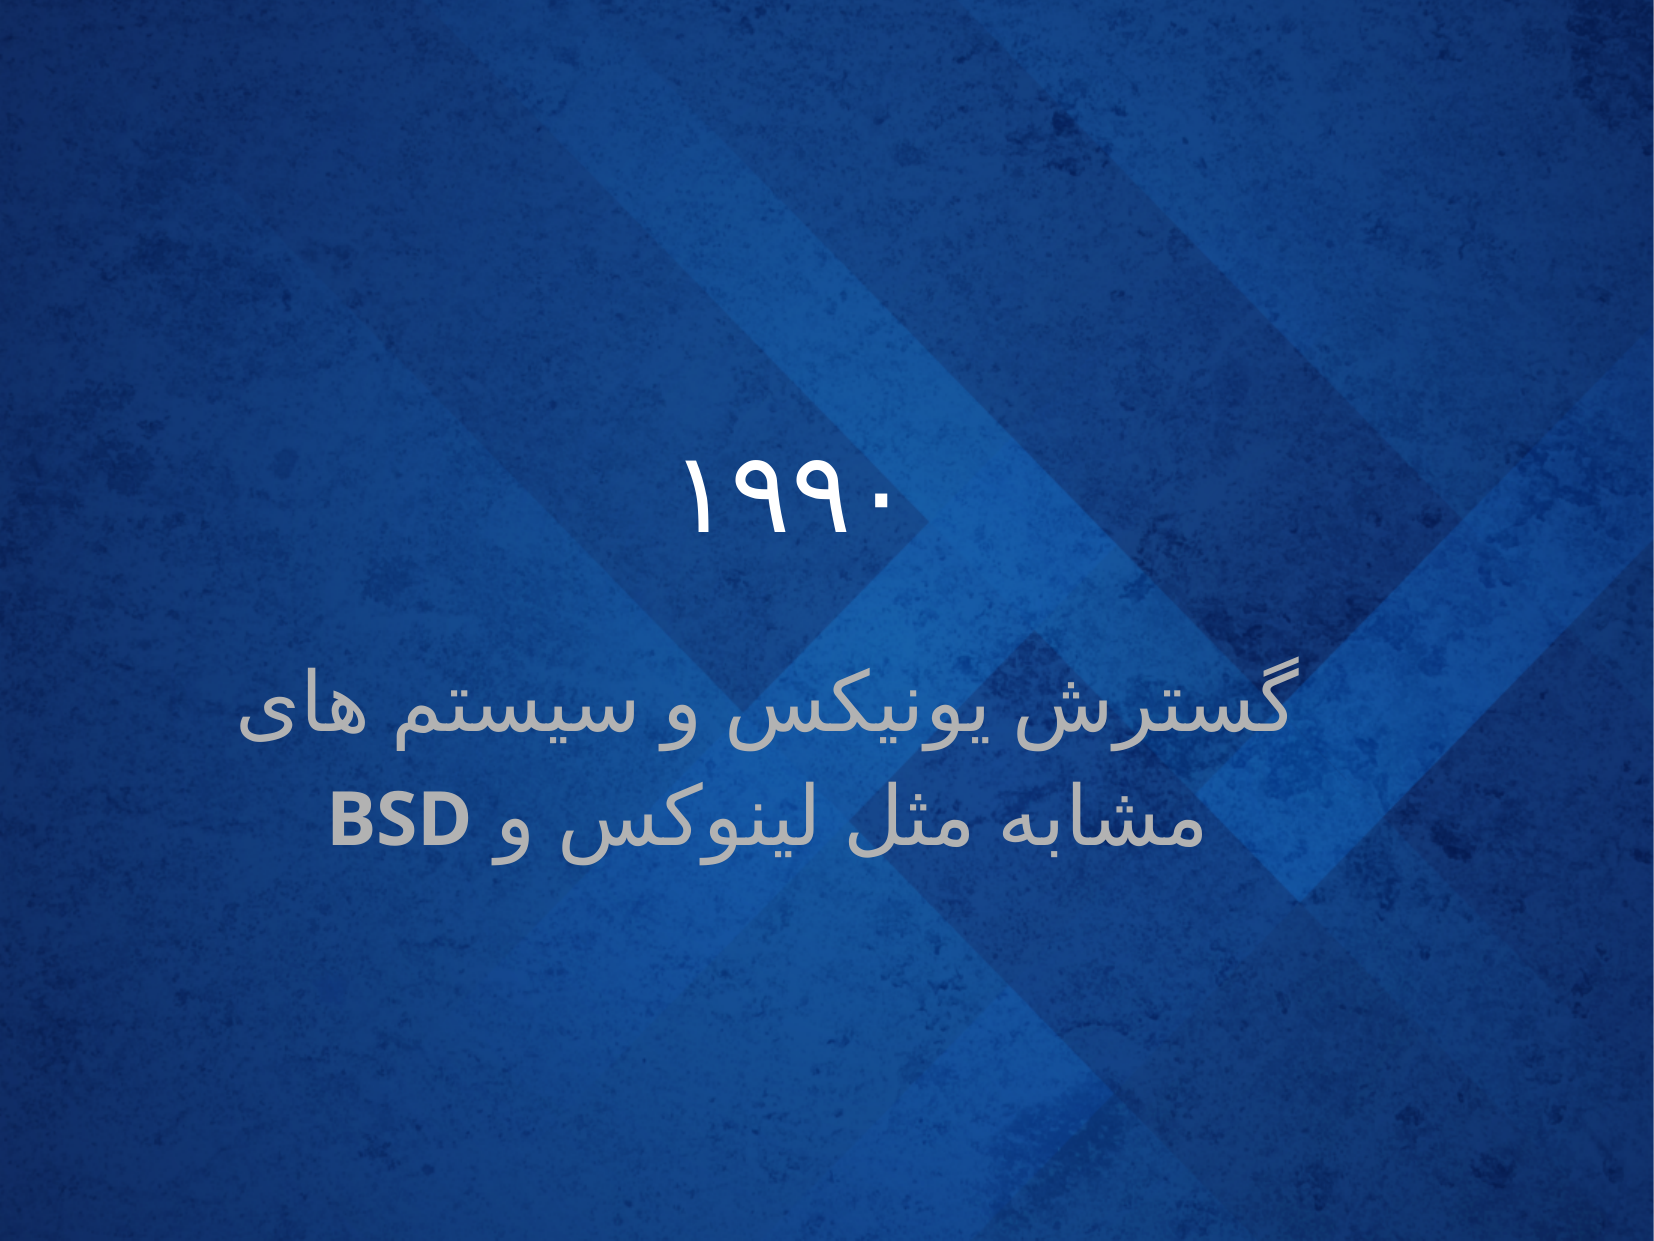

# ۱۹۹۰
گسترش یونیکس و سیستم های مشابه مثل لینوکس و BSD